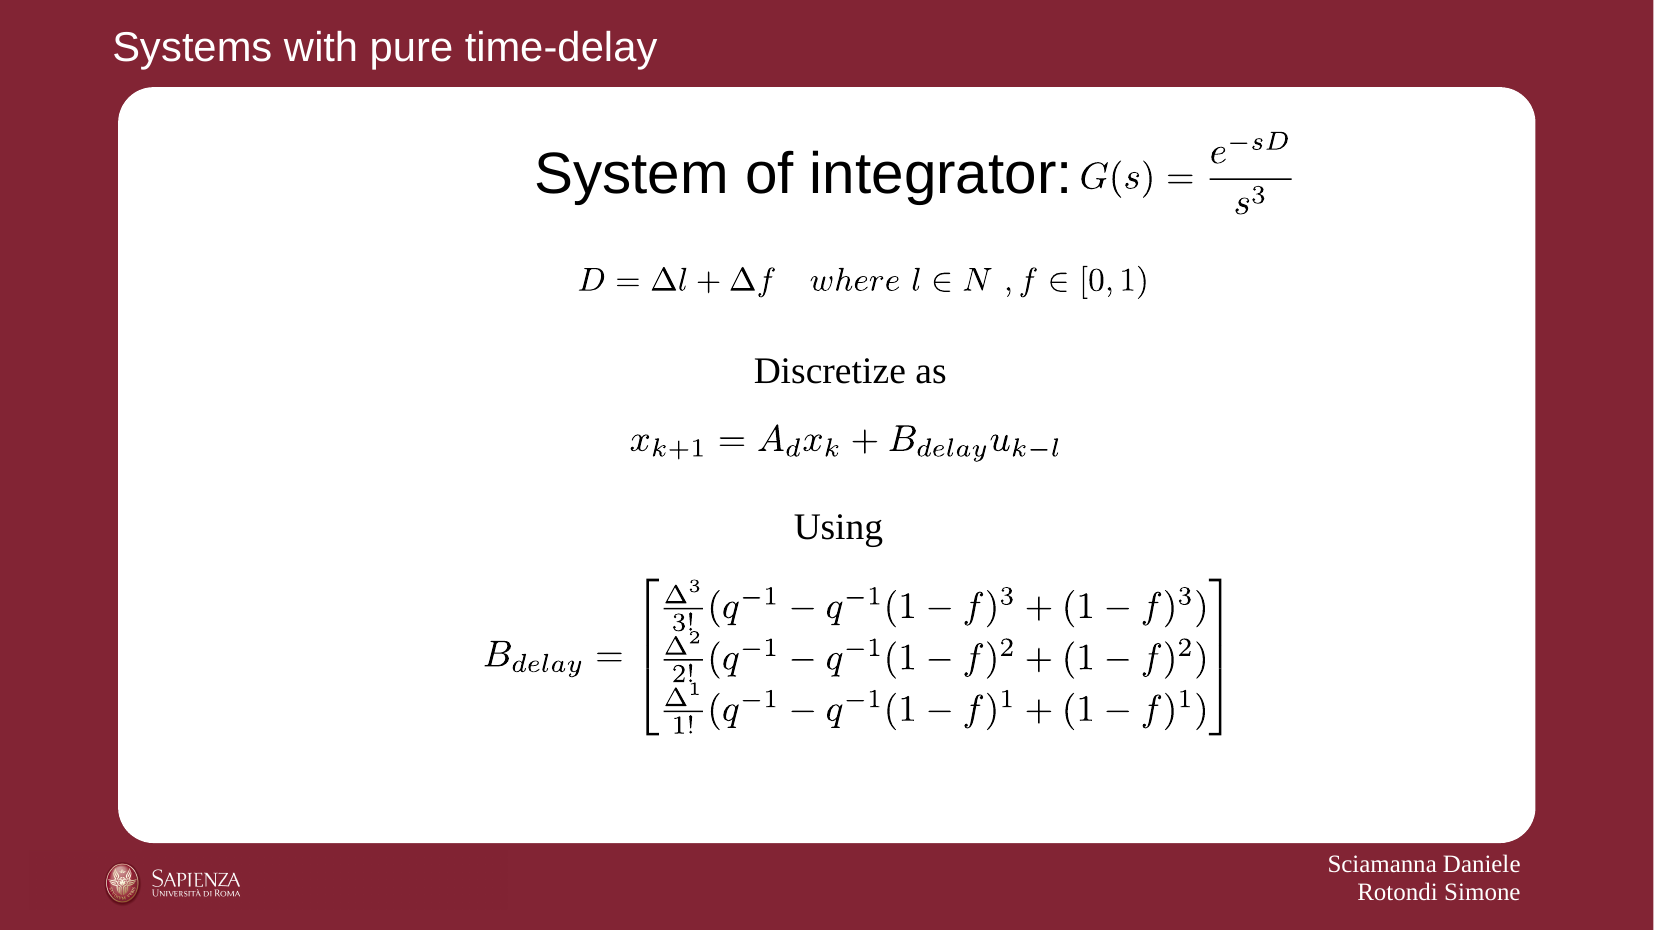

Systems with pure time-delay
# System of integrator:
Discretize as
Using
Sciamanna Daniele
Rotondi Simone